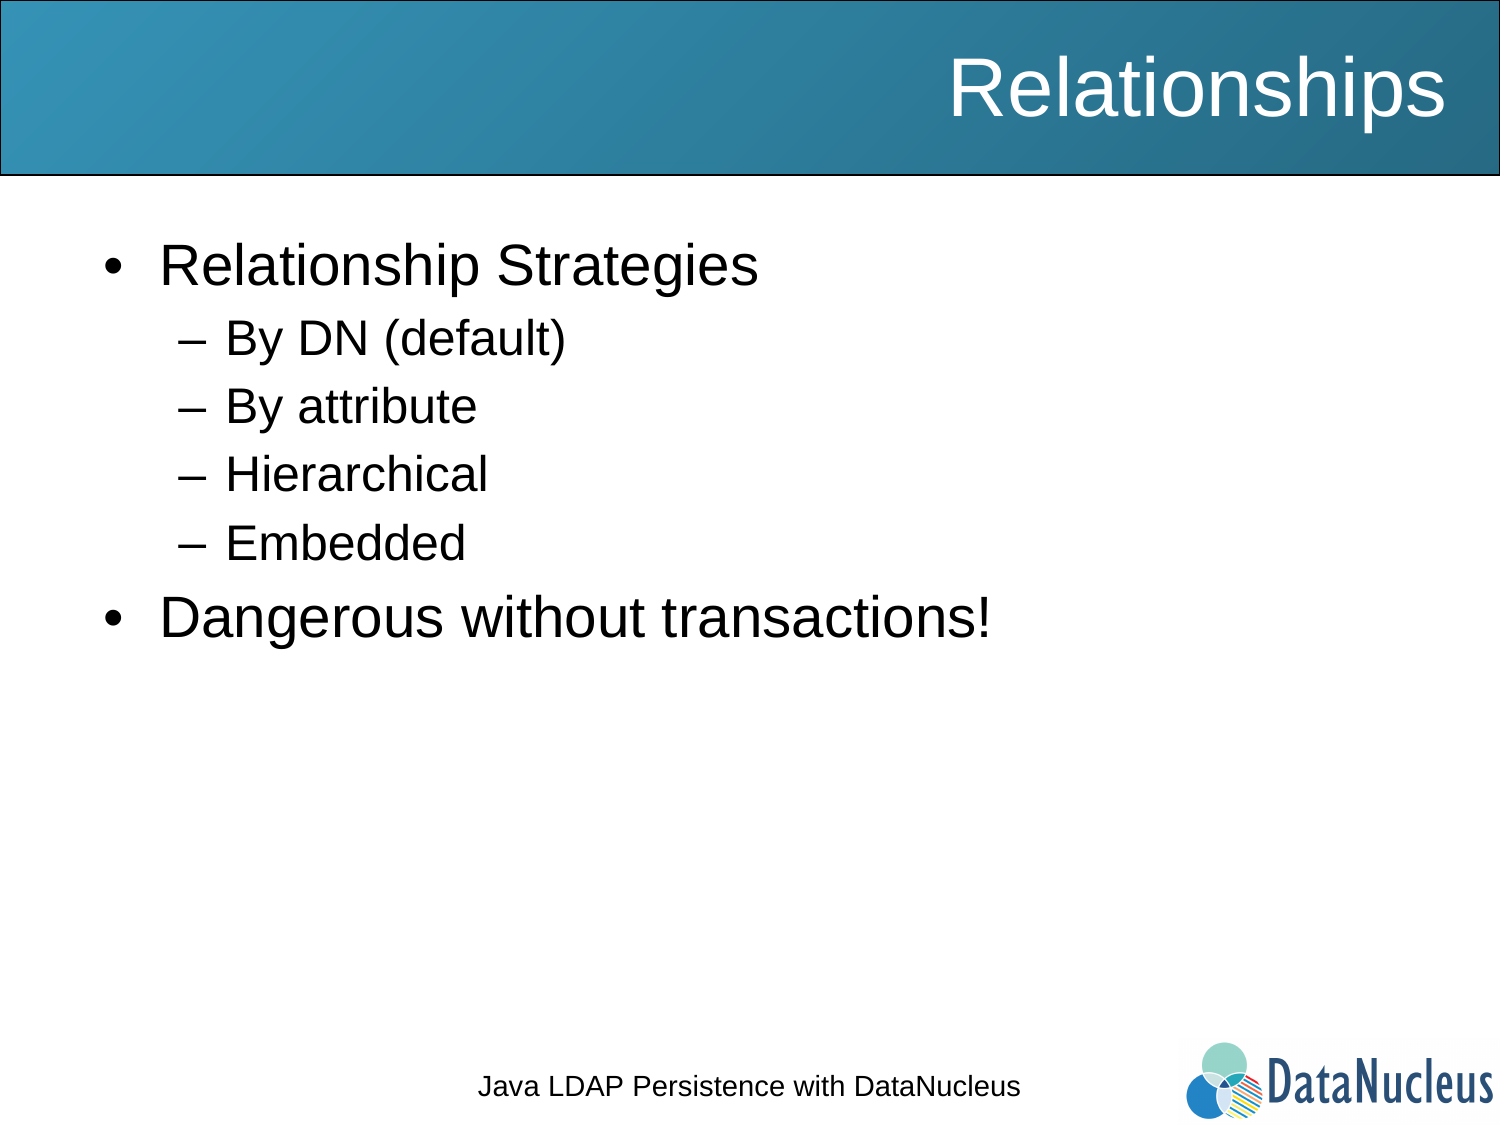

# Relationships
Relationship Strategies
By DN (default)
By attribute
Hierarchical
Embedded
Dangerous without transactions!